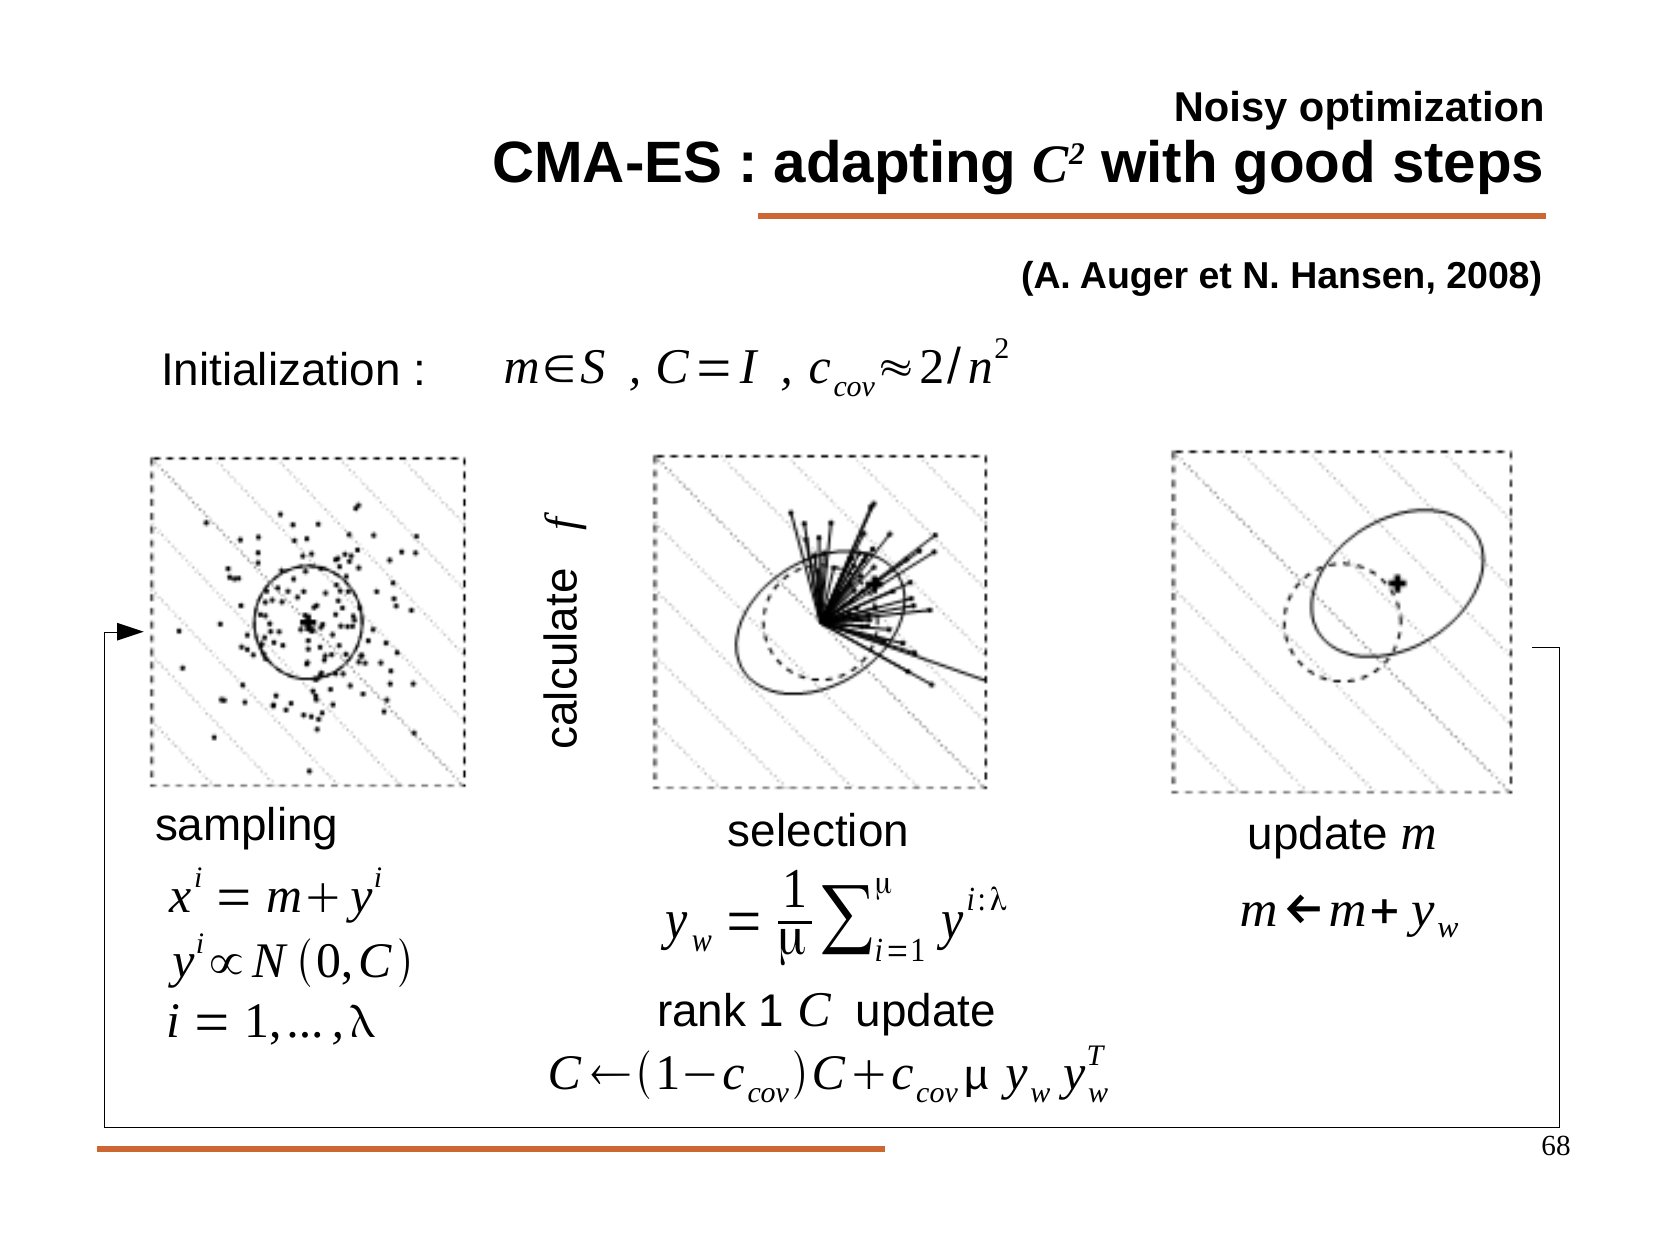

Noisy optimization
CMA-ES : adapting C2 with good steps
(A. Auger et N. Hansen, 2008)
Initialization :
calculate f
sampling
selection
update m
rank 1 C update
68